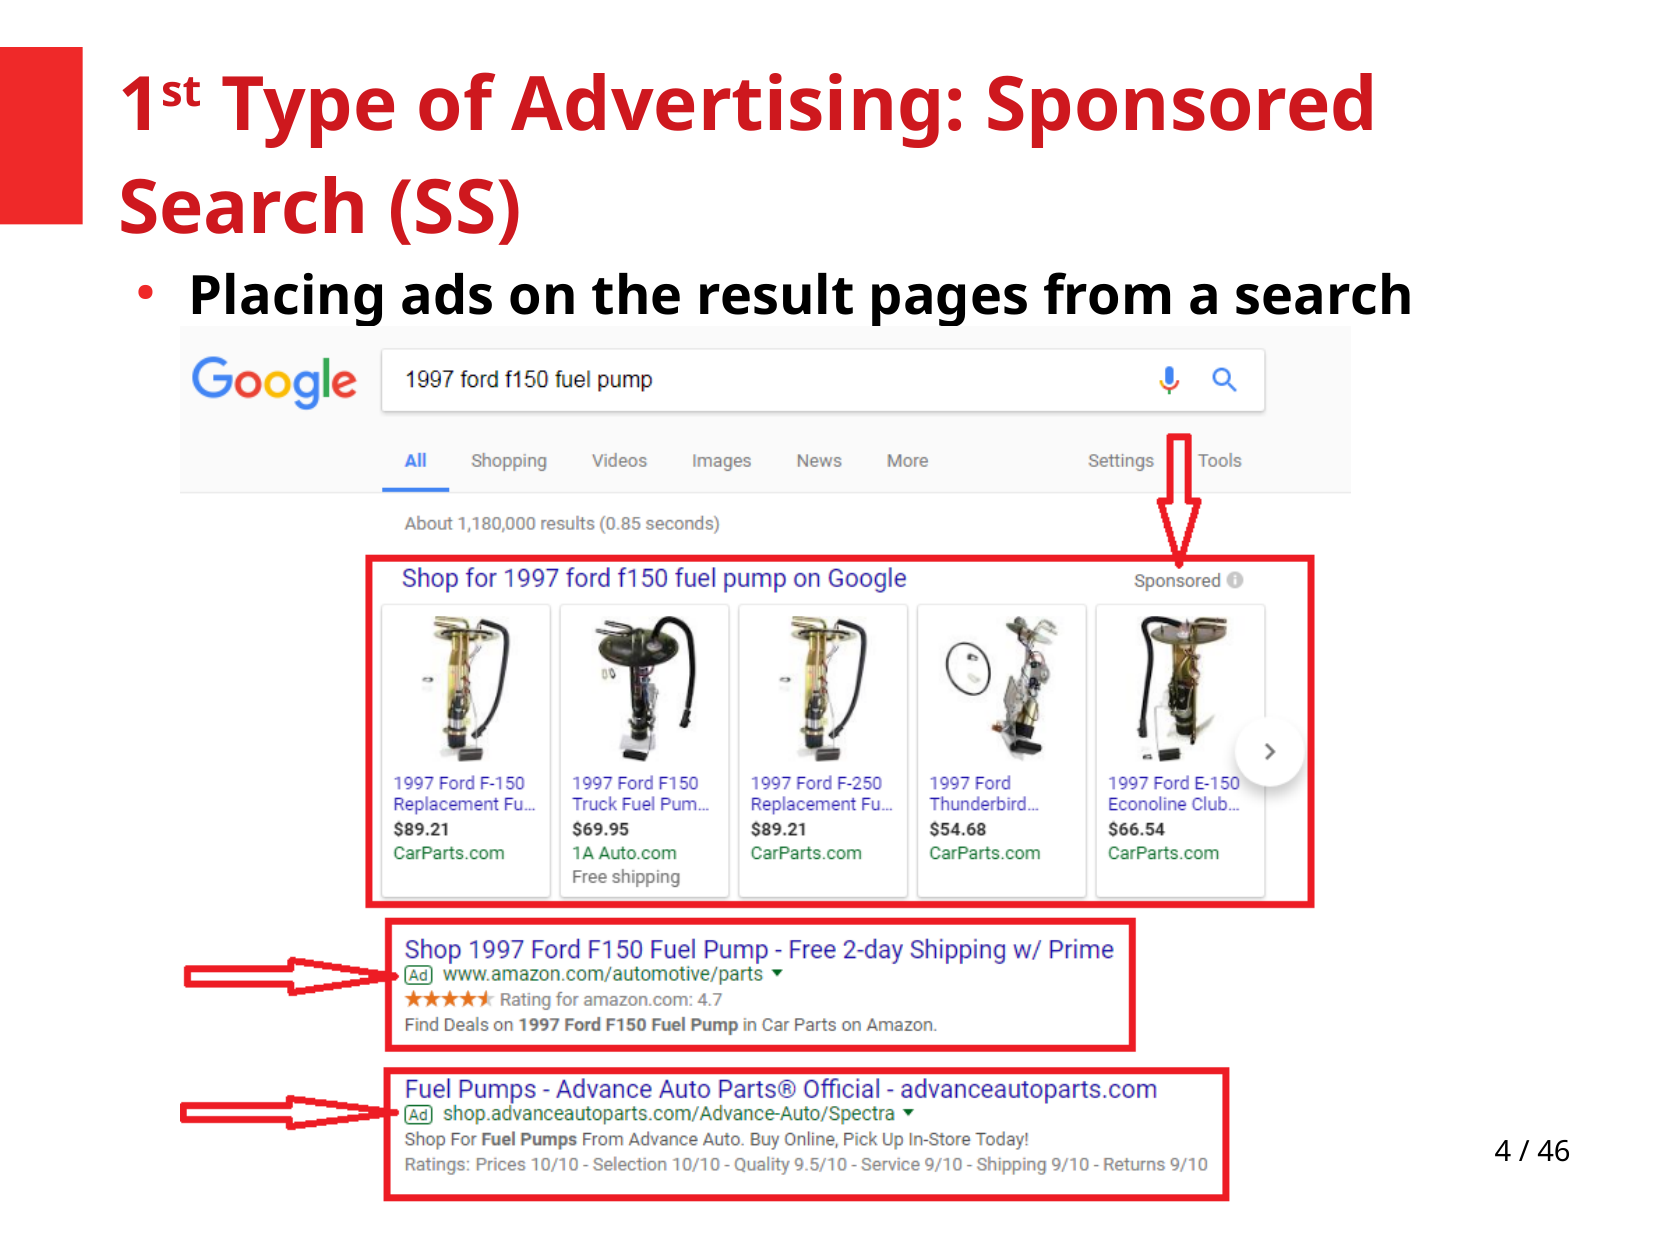

# 1st Type of Advertising: Sponsored Search (SS)
Placing ads on the result pages from a search engine
4